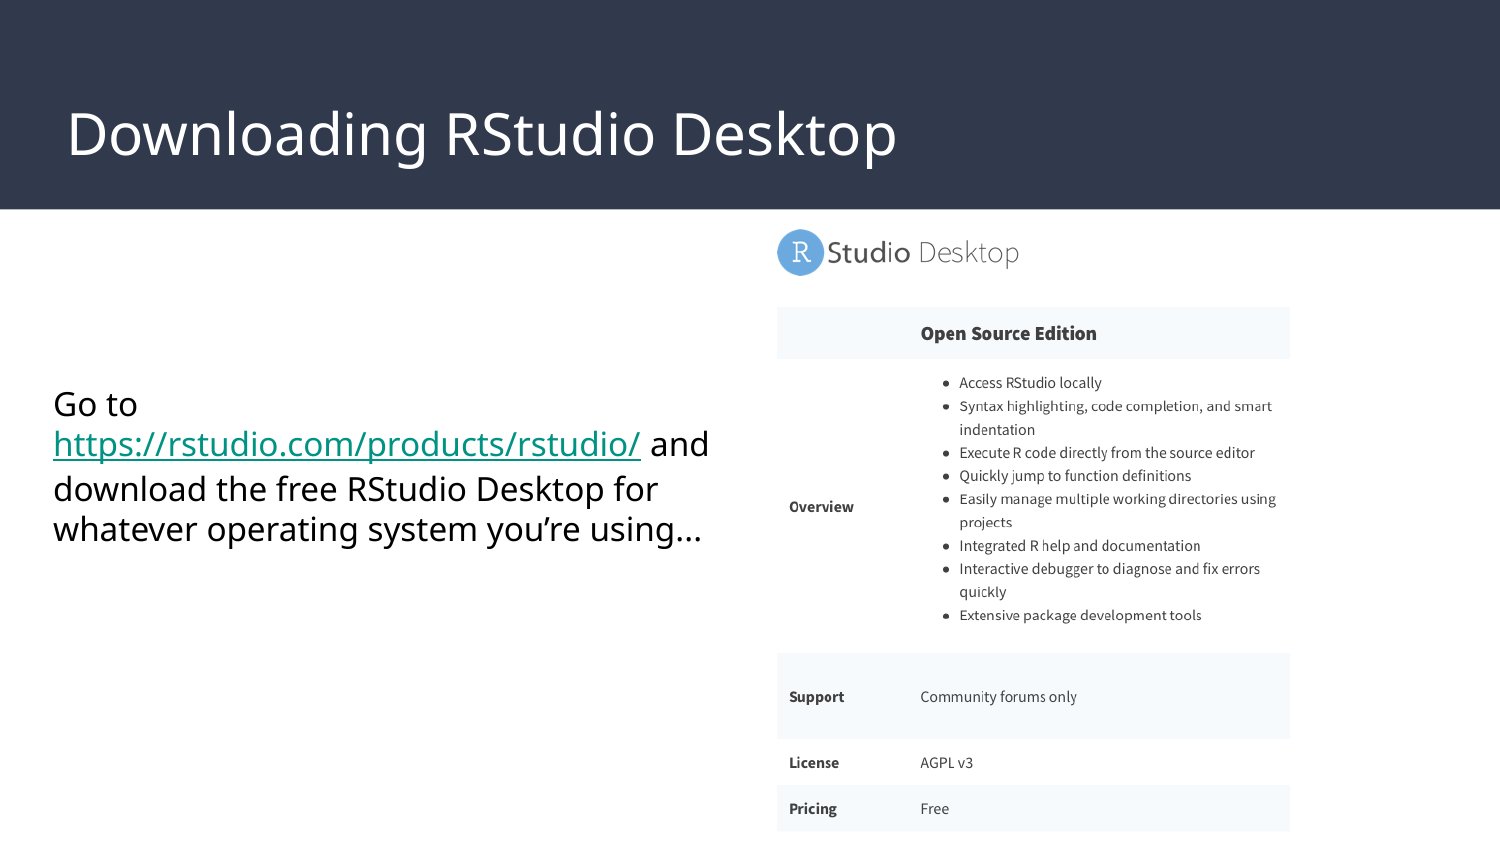

# Downloading RStudio Desktop
Go to https://rstudio.com/products/rstudio/ and download the free RStudio Desktop for whatever operating system you’re using...